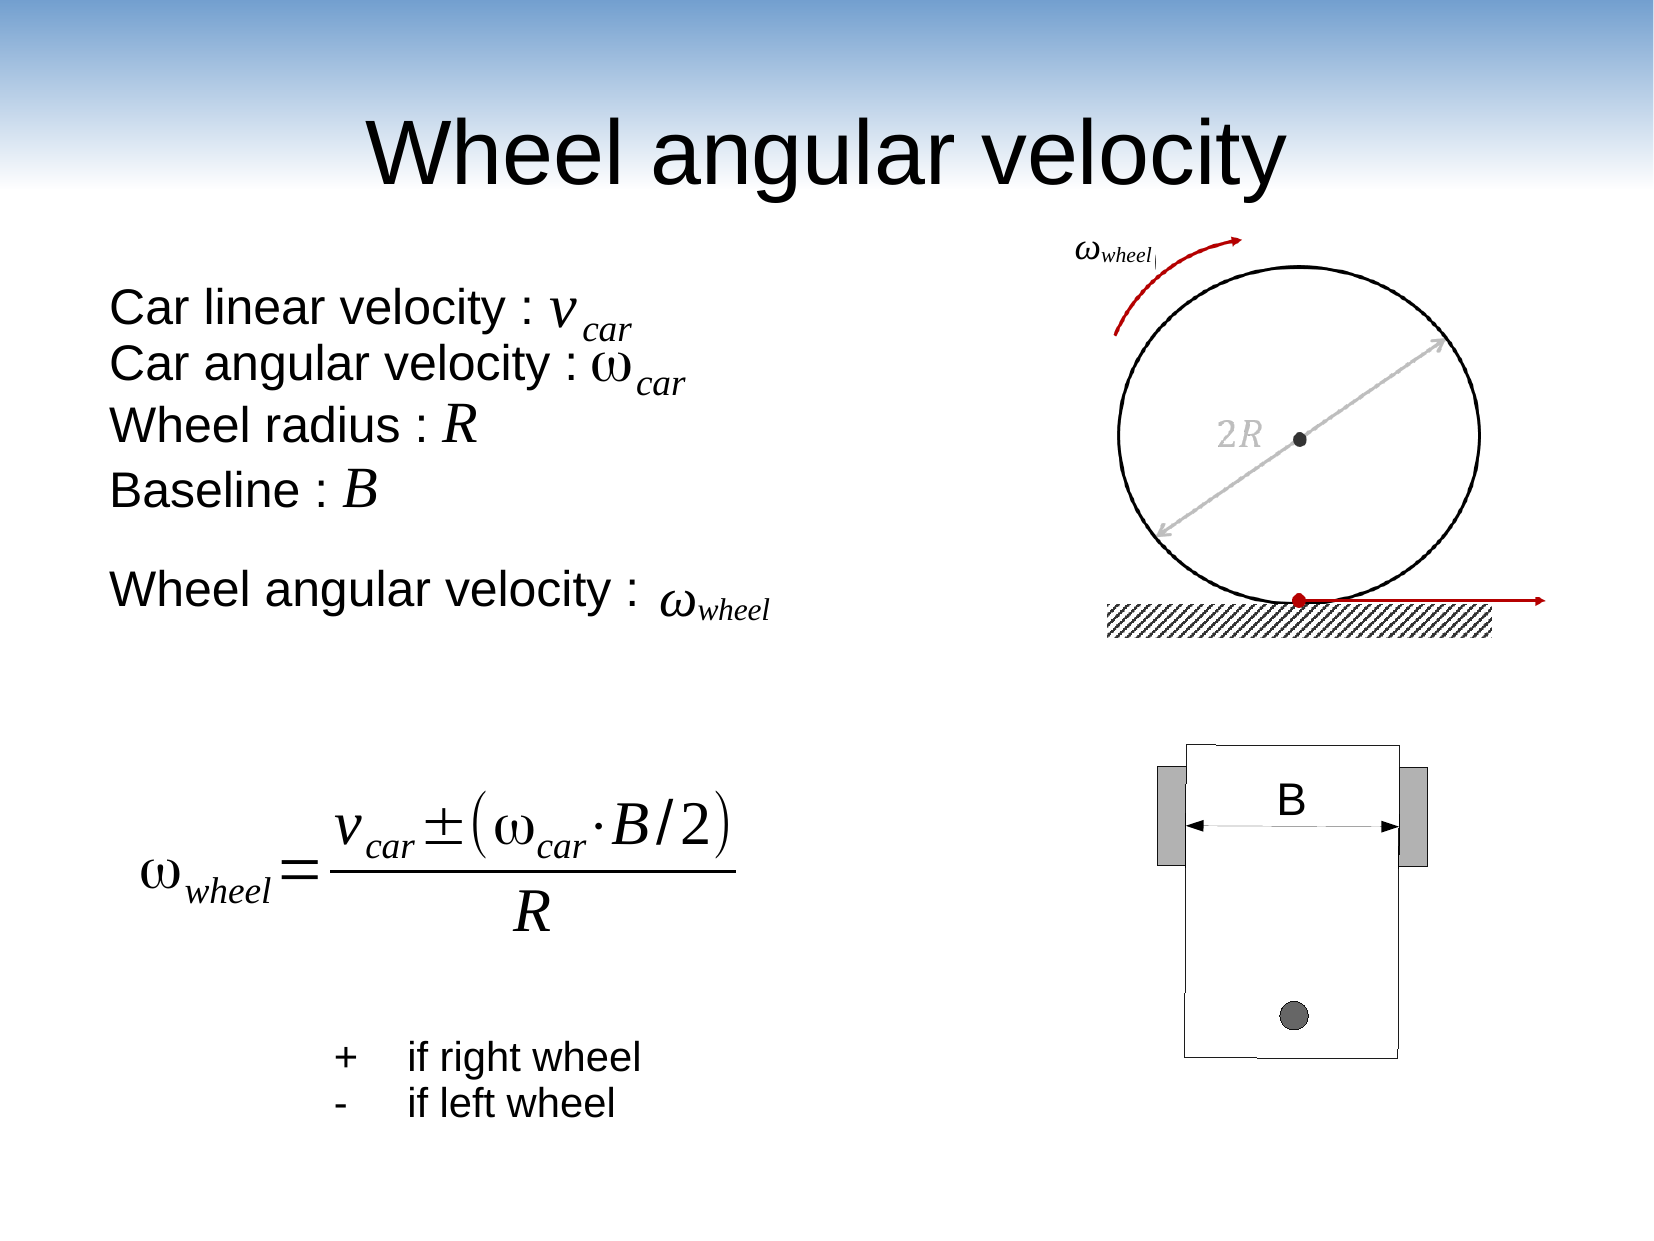

# Wheel angular velocity
ωwheel
car
Car linear velocity :
Car angular velocity :
Wheel radius : R
Baseline : B
Wheel angular velocity :
ωwheel
+ 	if right wheel
- 	if left wheel